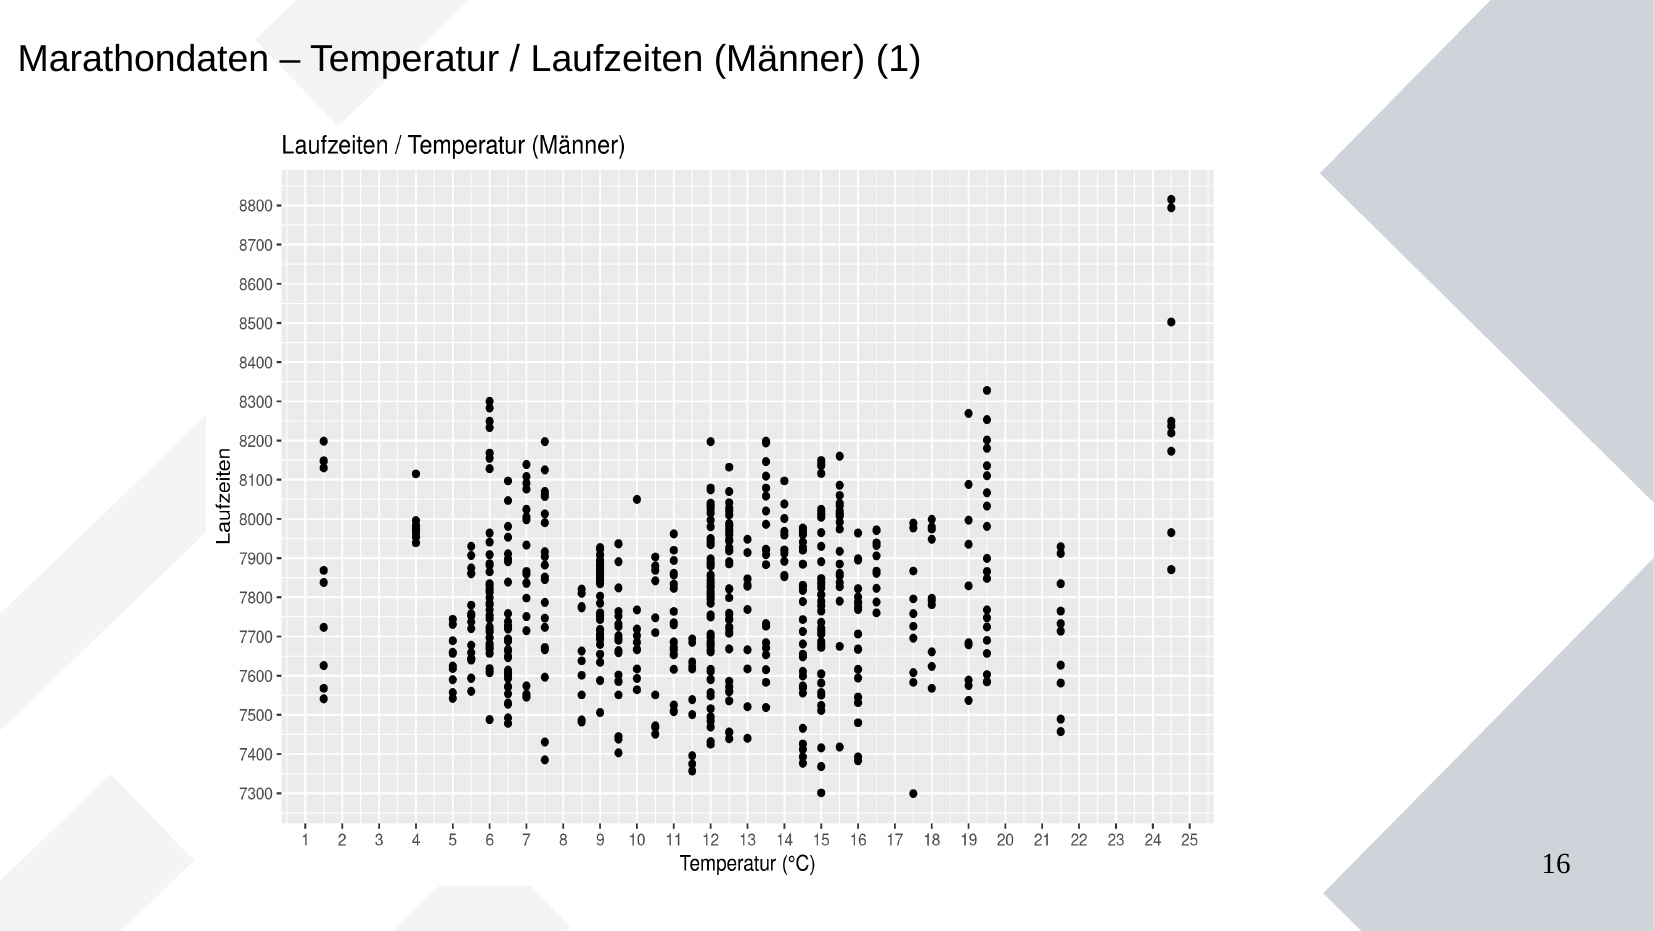

# Marathondaten – Temperatur / Laufzeiten (Männer) (1)
16